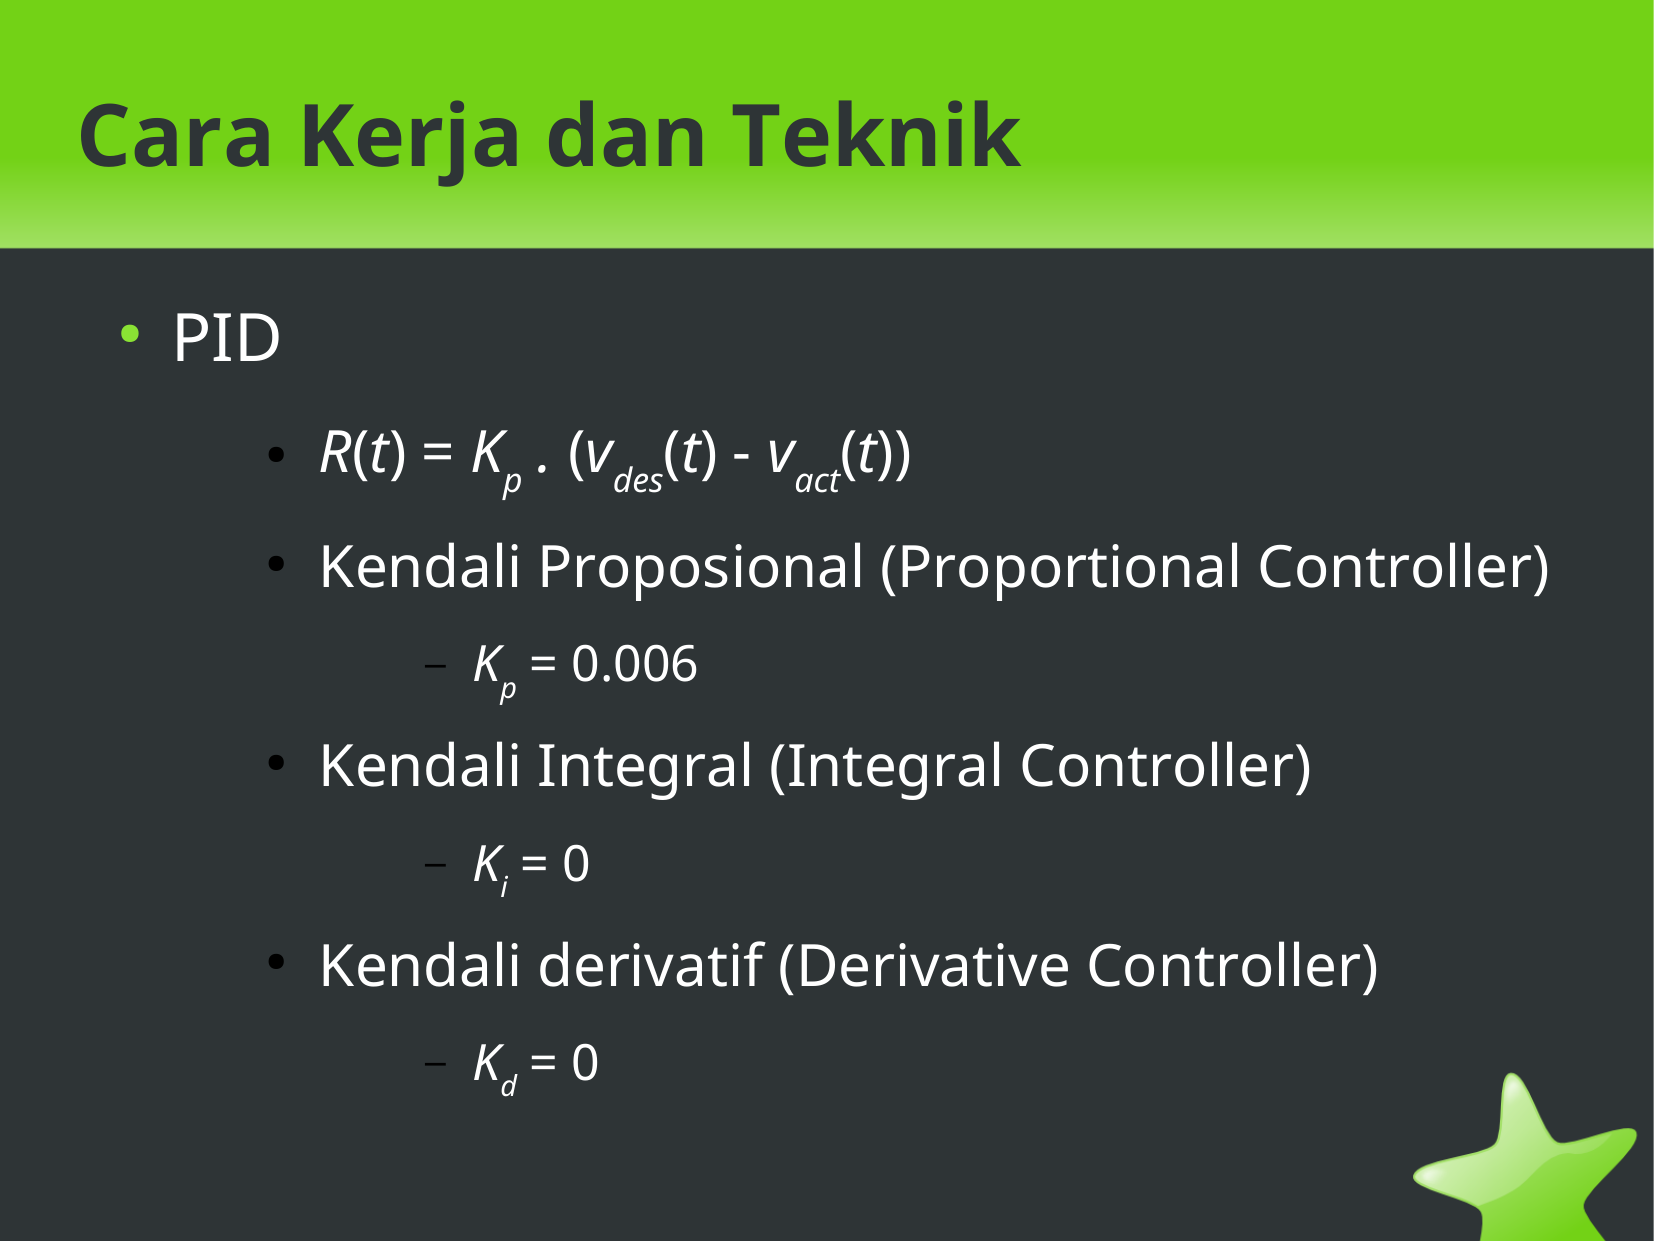

# Cara Kerja dan Teknik
PID
R(t) = Kp . (vdes(t) - vact(t))
Kendali Proposional (Proportional Controller)
Kp = 0.006
Kendali Integral (Integral Controller)
Ki = 0
Kendali derivatif (Derivative Controller)
Kd = 0